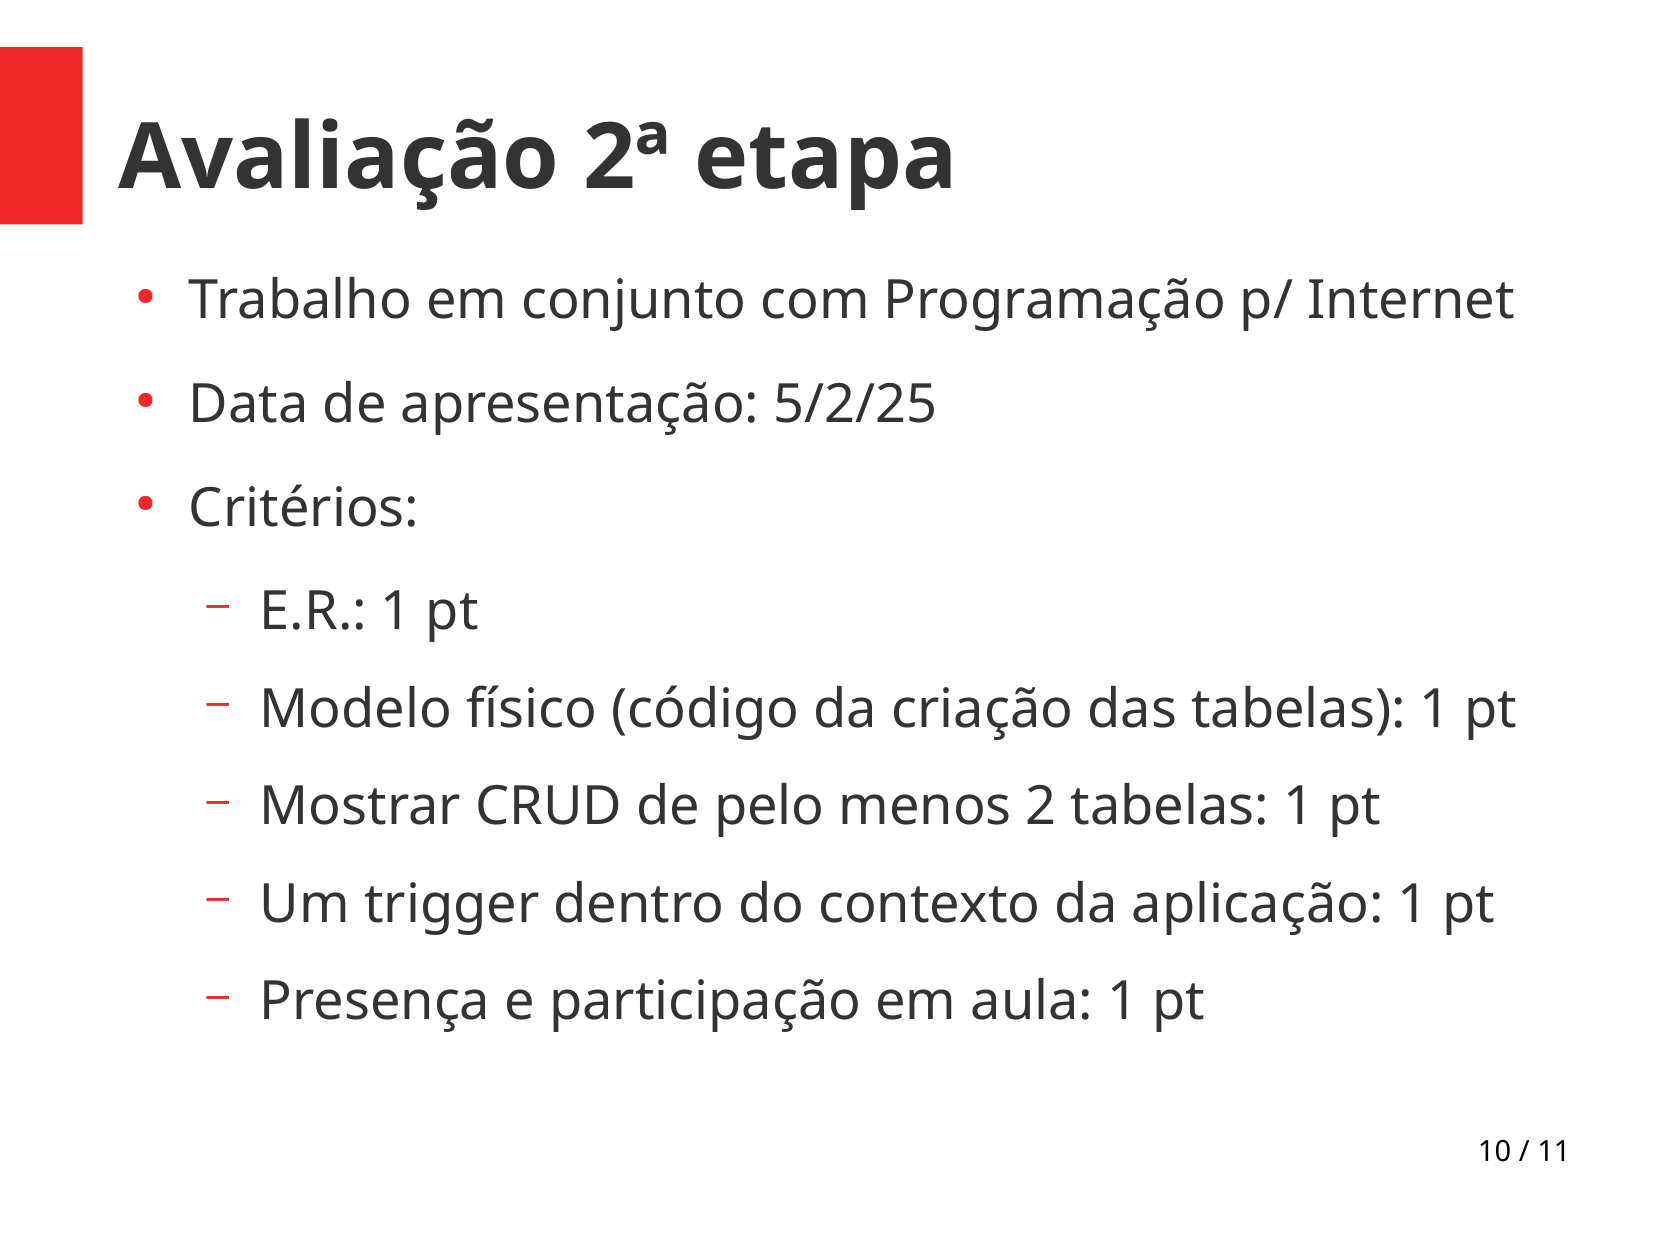

# Avaliação 2ª etapa
Trabalho em conjunto com Programação p/ Internet
Data de apresentação: 5/2/25
Critérios:
E.R.: 1 pt
Modelo físico (código da criação das tabelas): 1 pt
Mostrar CRUD de pelo menos 2 tabelas: 1 pt
Um trigger dentro do contexto da aplicação: 1 pt
Presença e participação em aula: 1 pt
10